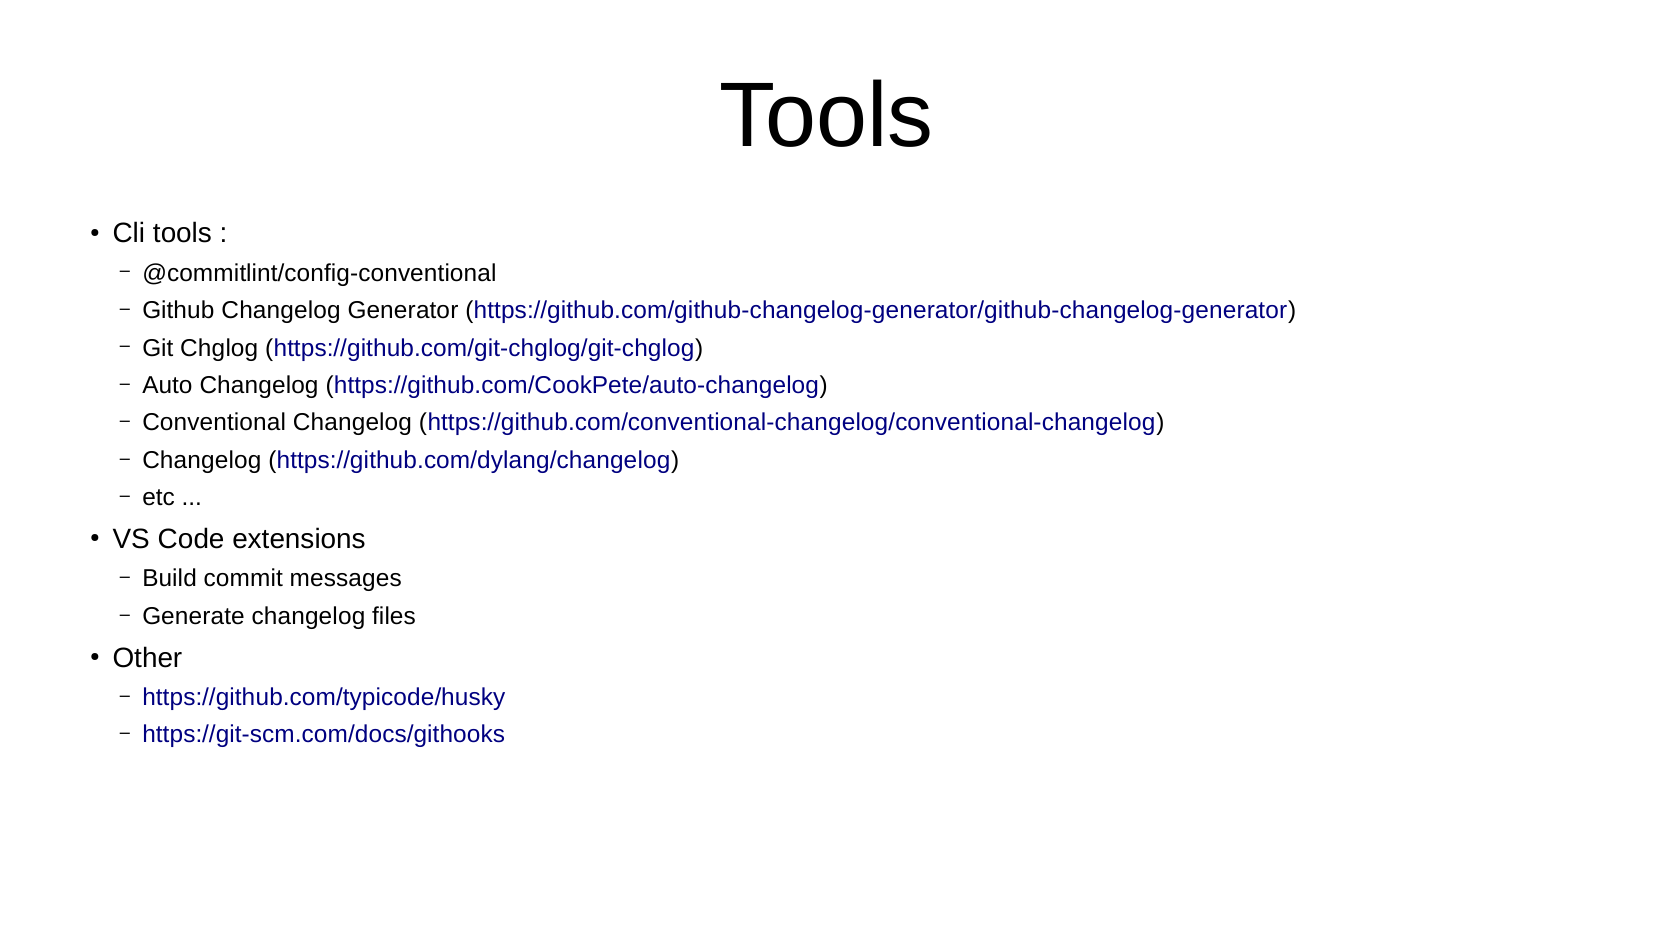

# Tools
Cli tools :
@commitlint/config-conventional
Github Changelog Generator (https://github.com/github-changelog-generator/github-changelog-generator)
Git Chglog (https://github.com/git-chglog/git-chglog)
Auto Changelog (https://github.com/CookPete/auto-changelog)
Conventional Changelog (https://github.com/conventional-changelog/conventional-changelog)
Changelog (https://github.com/dylang/changelog)
etc ...
VS Code extensions
Build commit messages
Generate changelog files
Other
https://github.com/typicode/husky
https://git-scm.com/docs/githooks